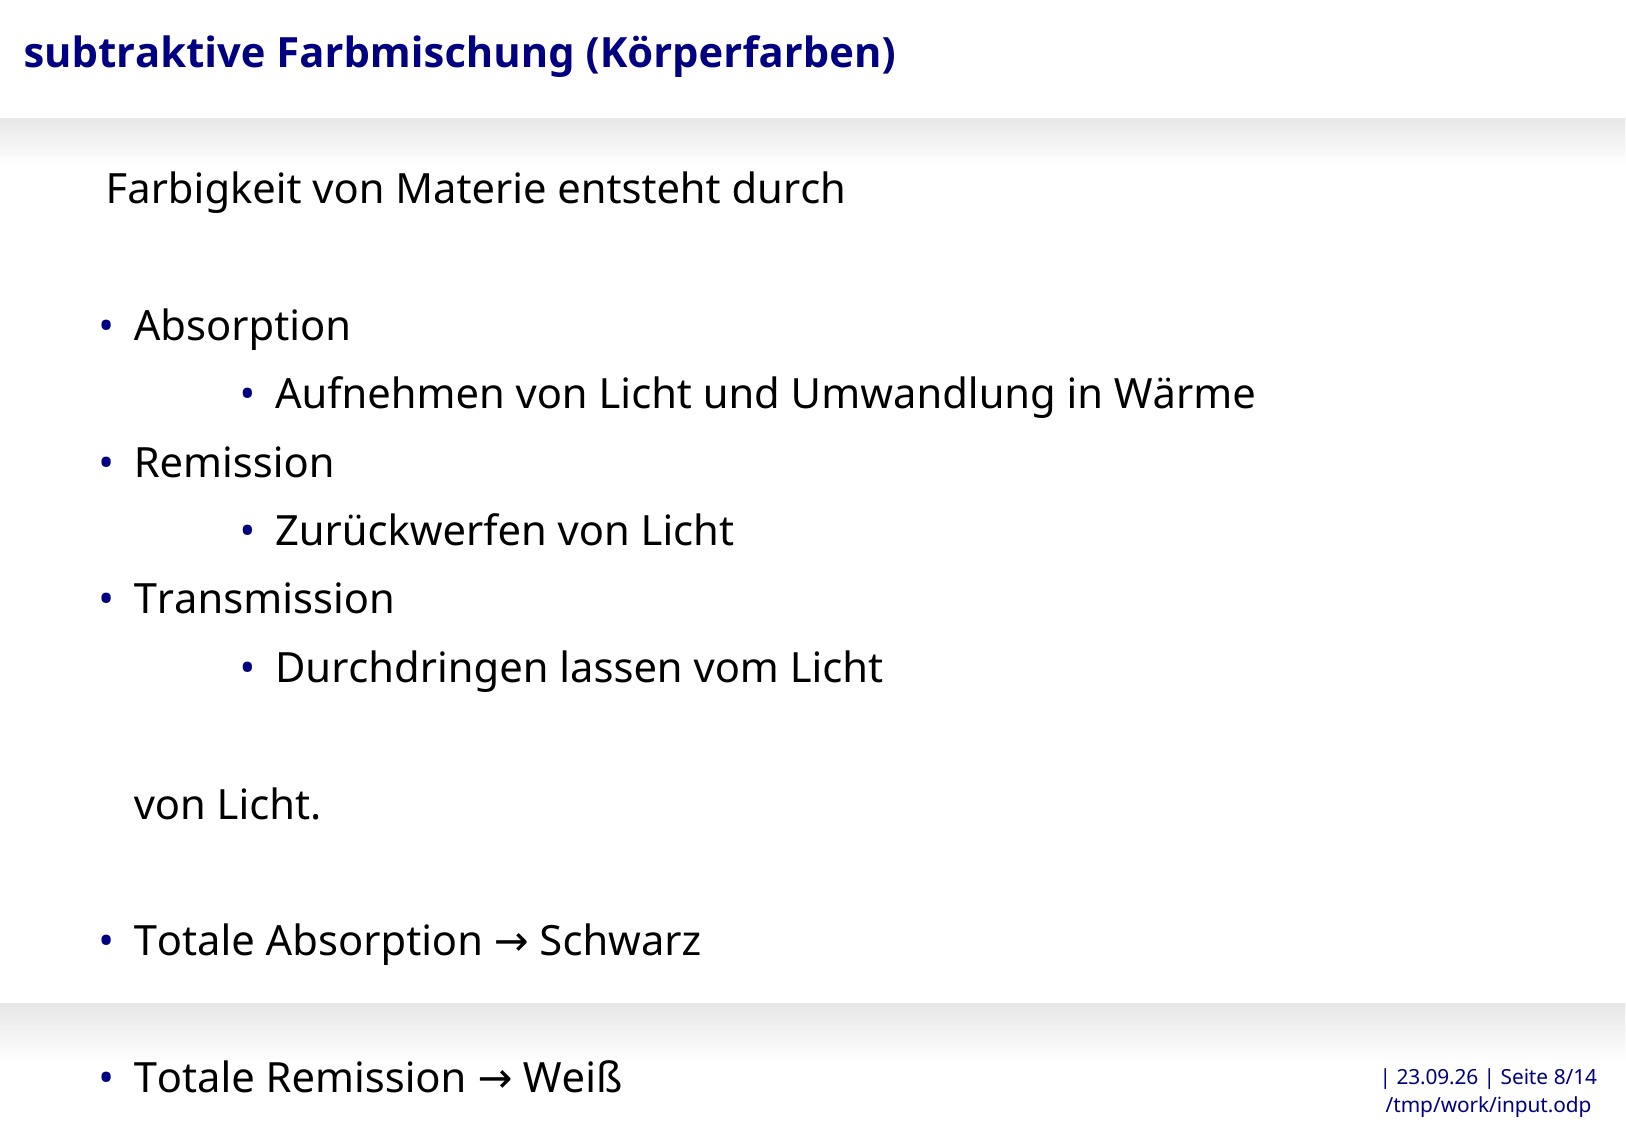

# subtraktive Farbmischung (Körperfarben)
Farbigkeit von Materie entsteht durch
Absorption
Aufnehmen von Licht und Umwandlung in Wärme
Remission
Zurückwerfen von Licht
Transmission
Durchdringen lassen vom Licht
von Licht.
Totale Absorption → Schwarz
Totale Remission → Weiß
Da man die Menge des zurückgeworfenen Lichtes reduziert, ergibt sich die Bezeichnung subtraktive Farbmischung.